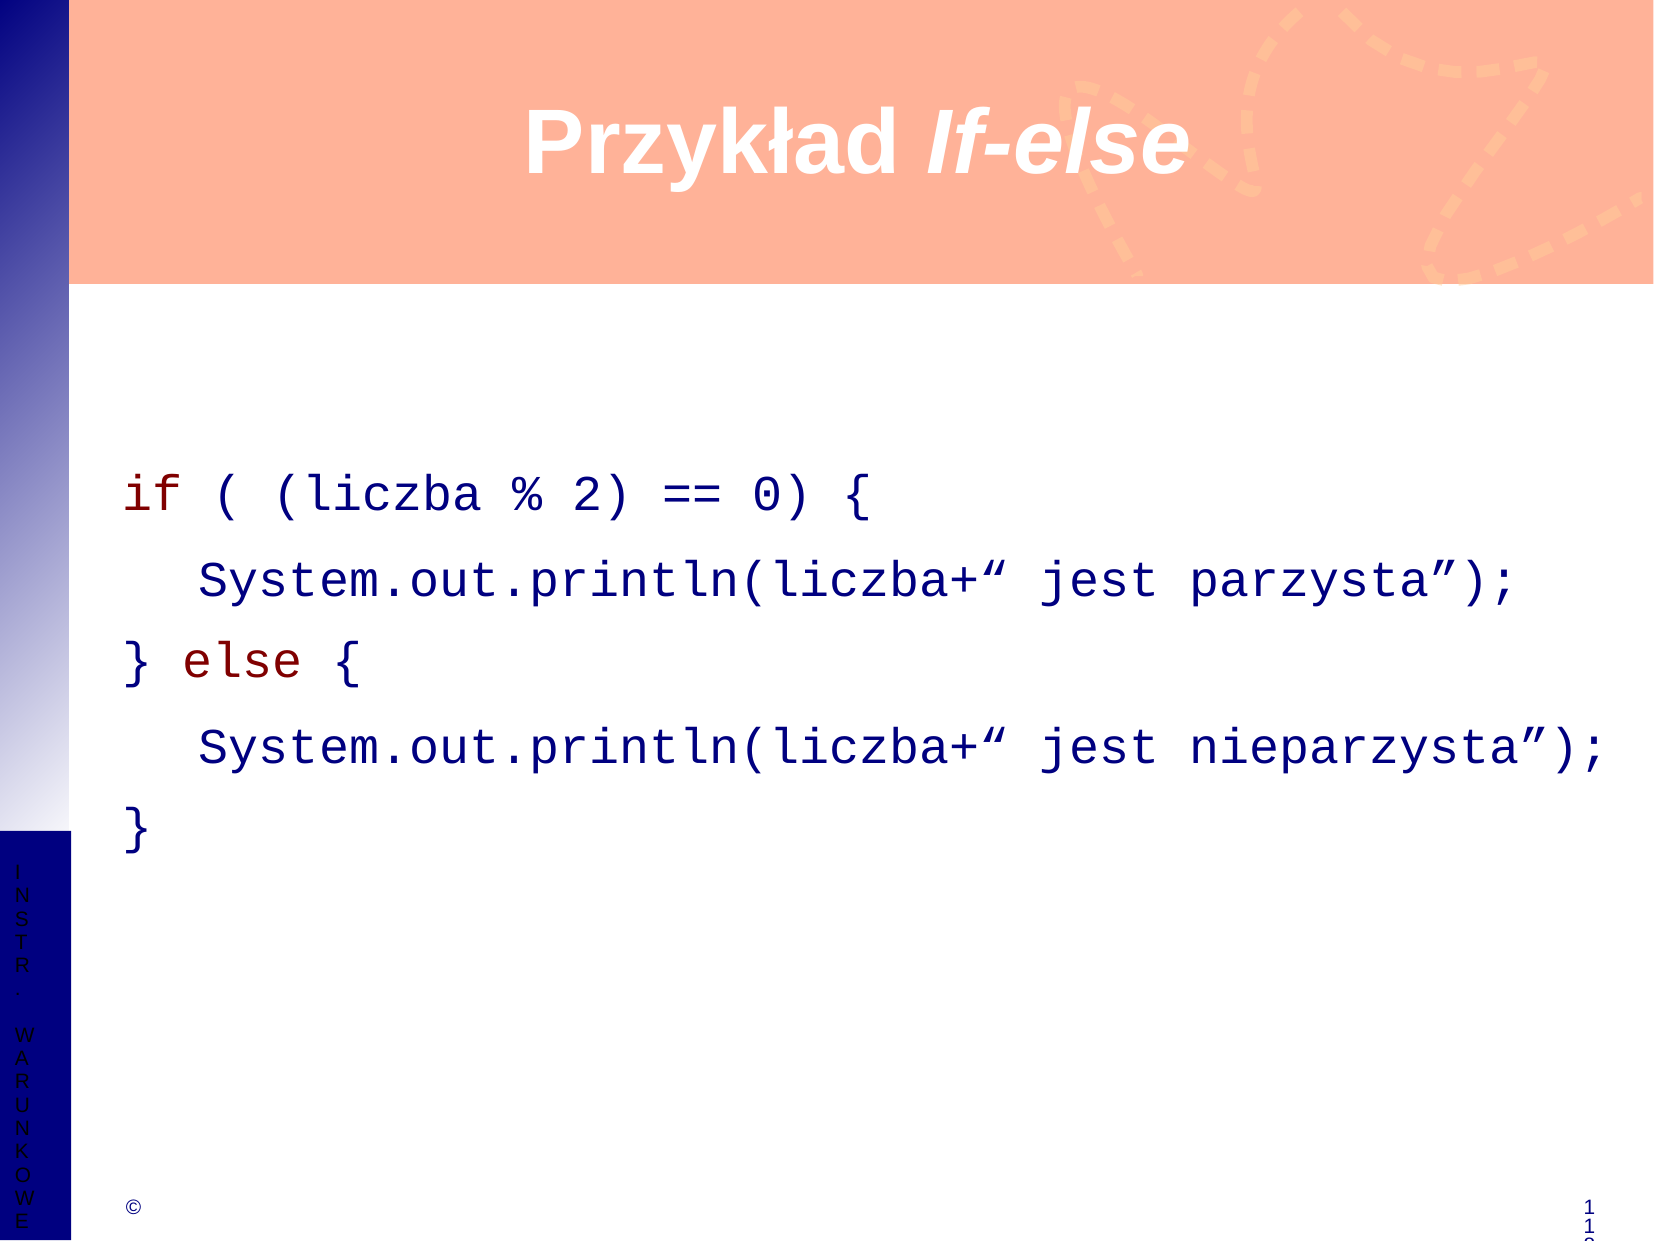

# Przykład If-else
if ( (liczba % 2) == 0) {
System.out.println(liczba+“ jest parzysta”);
} else {
System.out.println(liczba+“ jest nieparzysta”);
}
I
N
S
T
R
.
W
A
R
U
N
K
O
W
E